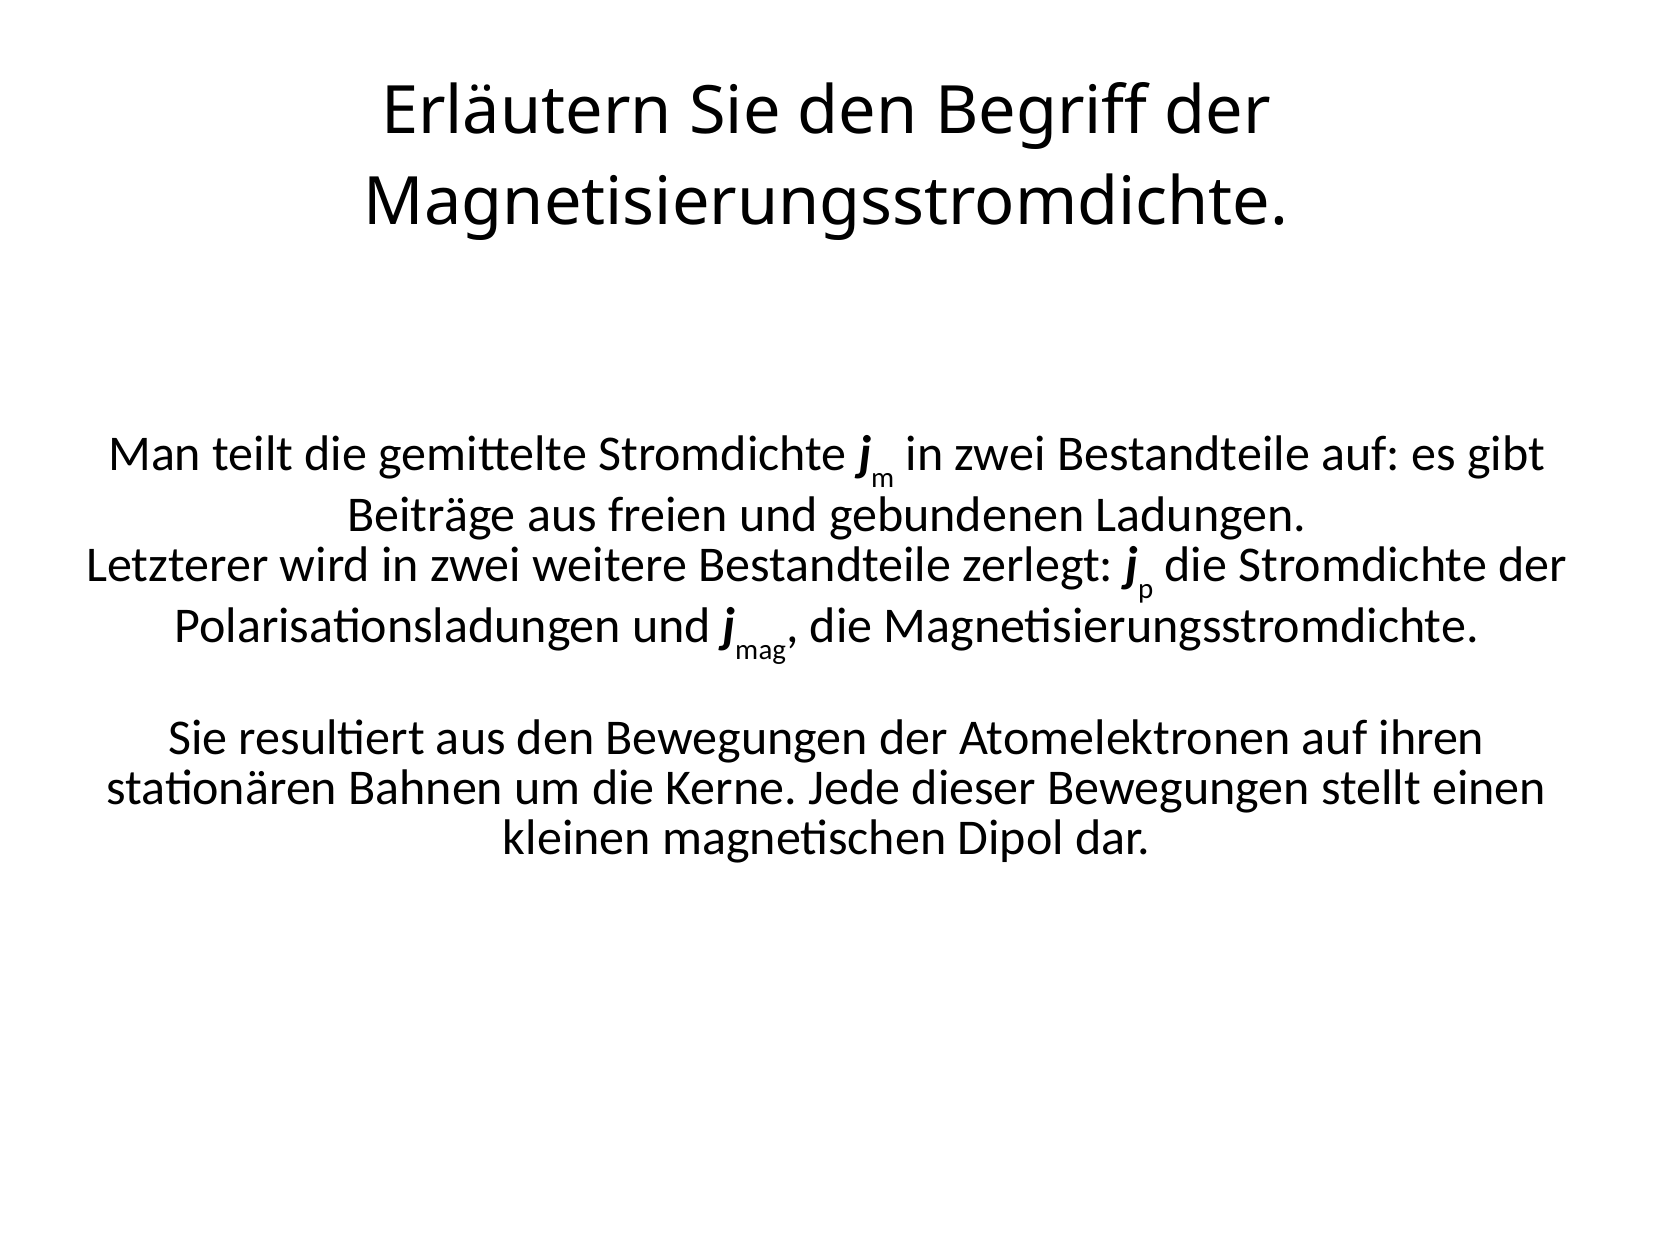

# Erläutern Sie den Begriff der Magnetisierungsstromdichte.
Man teilt die gemittelte Stromdichte jm in zwei Bestandteile auf: es gibt Beiträge aus freien und gebundenen Ladungen.
Letzterer wird in zwei weitere Bestandteile zerlegt: jp die Stromdichte der Polarisationsladungen und jmag, die Magnetisierungsstromdichte.
Sie resultiert aus den Bewegungen der Atomelektronen auf ihren stationären Bahnen um die Kerne. Jede dieser Bewegungen stellt einen kleinen magnetischen Dipol dar.